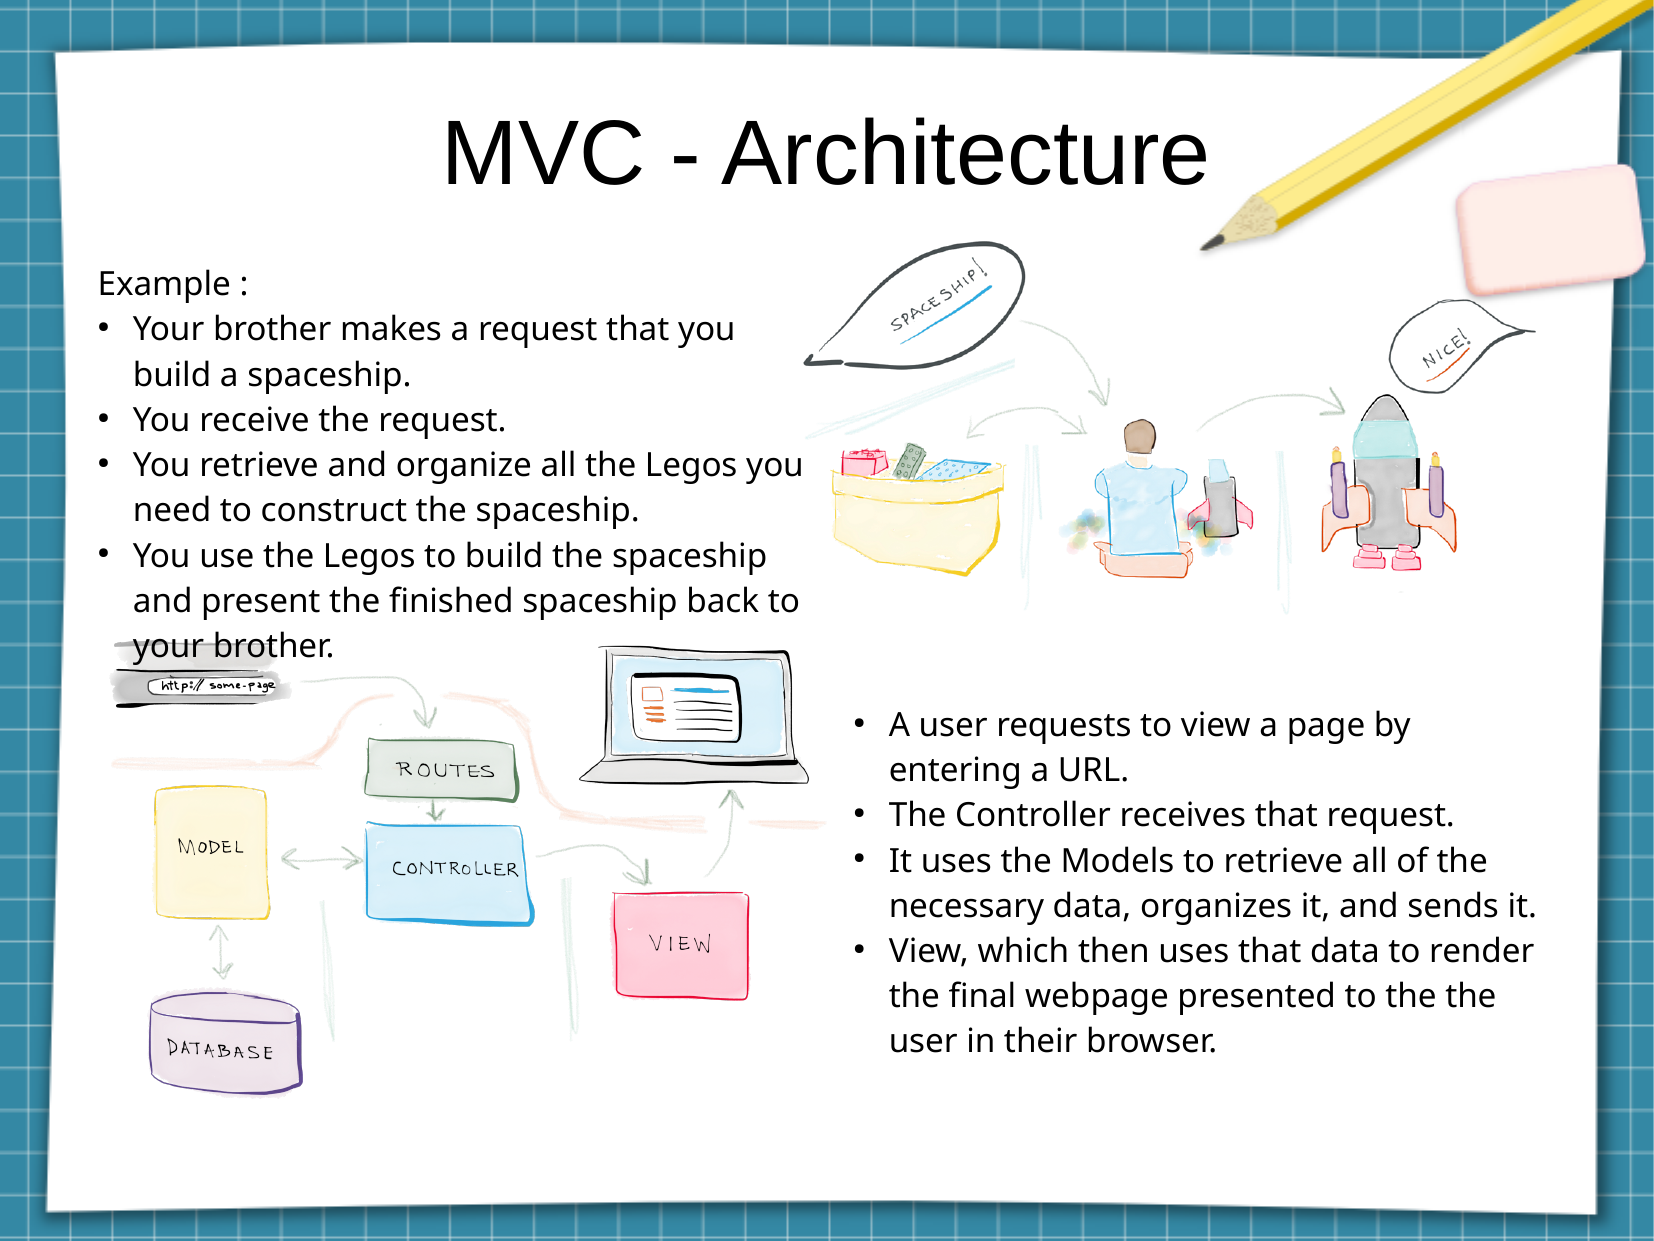

# MVC - Architecture
Example :
Your brother makes a request that you build a spaceship.
You receive the request.
You retrieve and organize all the Legos you need to construct the spaceship.
You use the Legos to build the spaceship and present the finished spaceship back to your brother.
A user requests to view a page by entering a URL.
The Controller receives that request.
It uses the Models to retrieve all of the necessary data, organizes it, and sends it.
View, which then uses that data to render the final webpage presented to the the user in their browser.